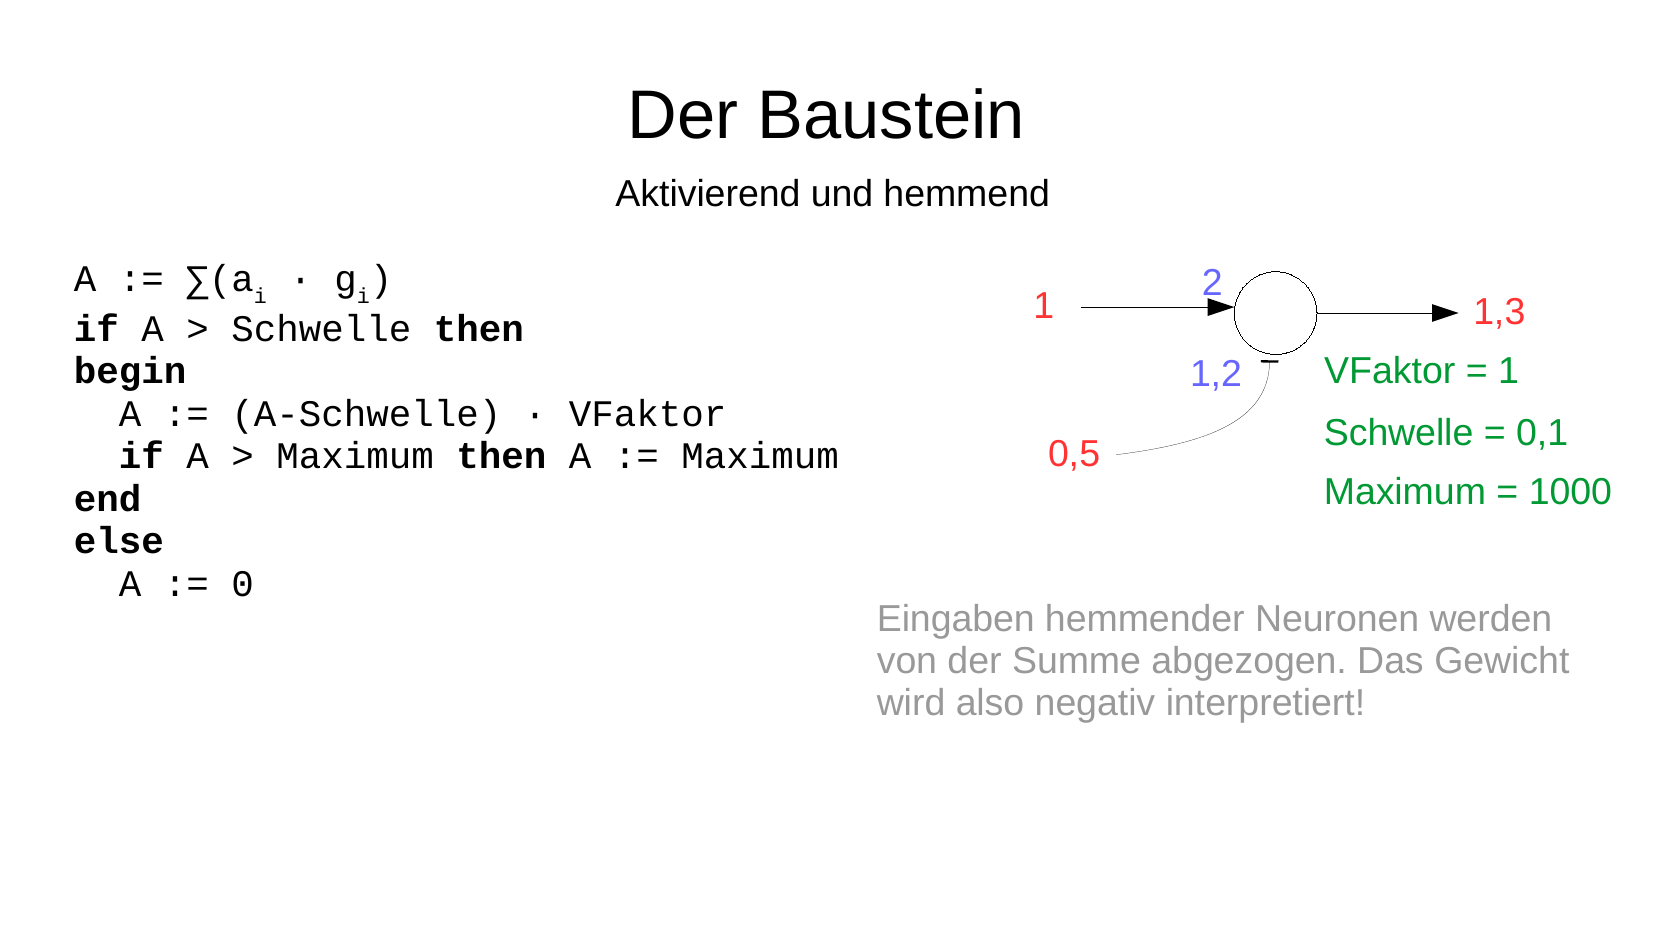

# Der Baustein
Aktivierend und hemmend
A := ∑(ai ∙ gi)
if A > Schwelle then
begin
 A := (A-Schwelle) ∙ VFaktor
 if A > Maximum then A := Maximum
end
else
 A := 0
2
1
1,3
VFaktor = 1
1,2
Schwelle = 0,1
0,5
Maximum = 1000
Eingaben hemmender Neuronen werden
von der Summe abgezogen. Das Gewicht
wird also negativ interpretiert!